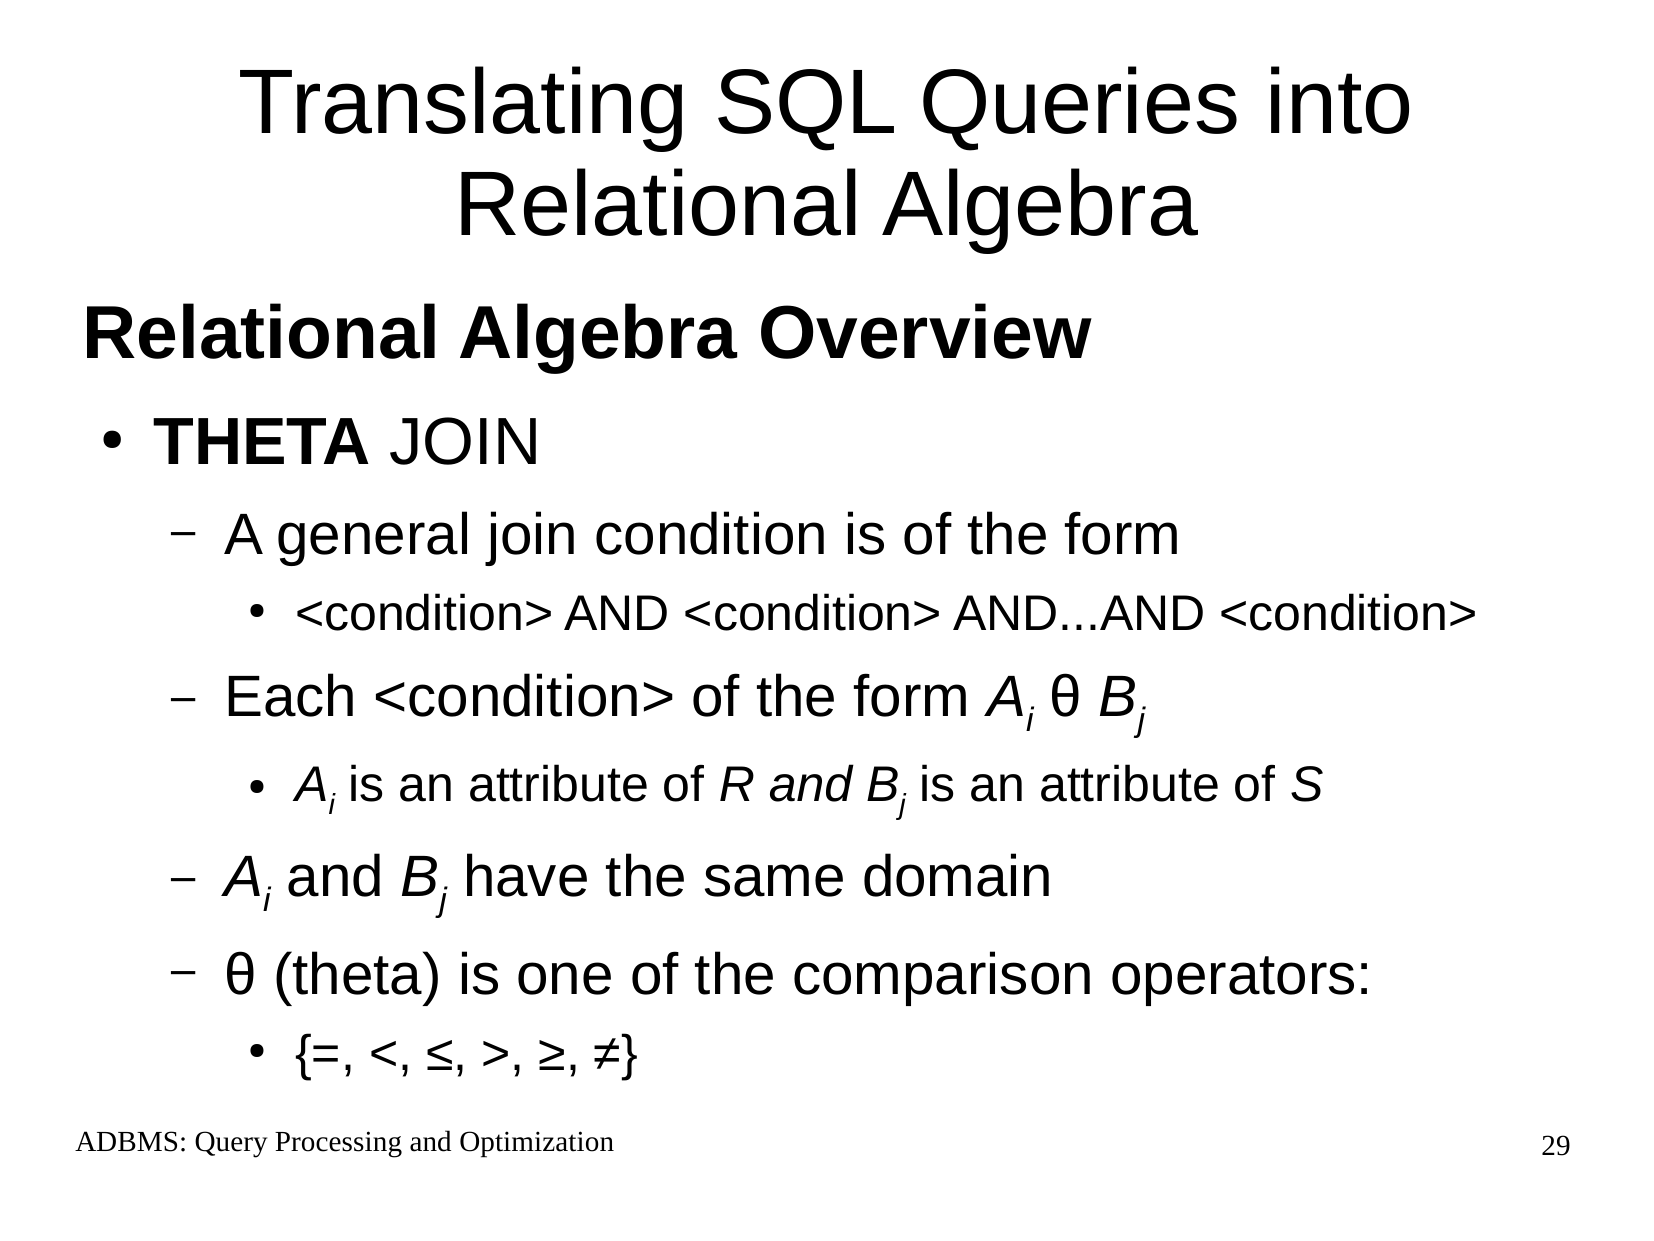

# Translating SQL Queries into Relational Algebra
Relational Algebra Overview
THETA JOIN
A general join condition is of the form
<condition> AND <condition> AND...AND <condition>
Each <condition> of the form Ai θ Bj
Ai is an attribute of R and Bj is an attribute of S
Ai and Bj have the same domain
θ (theta) is one of the comparison operators:
{=, <, ≤, >, ≥, ≠}